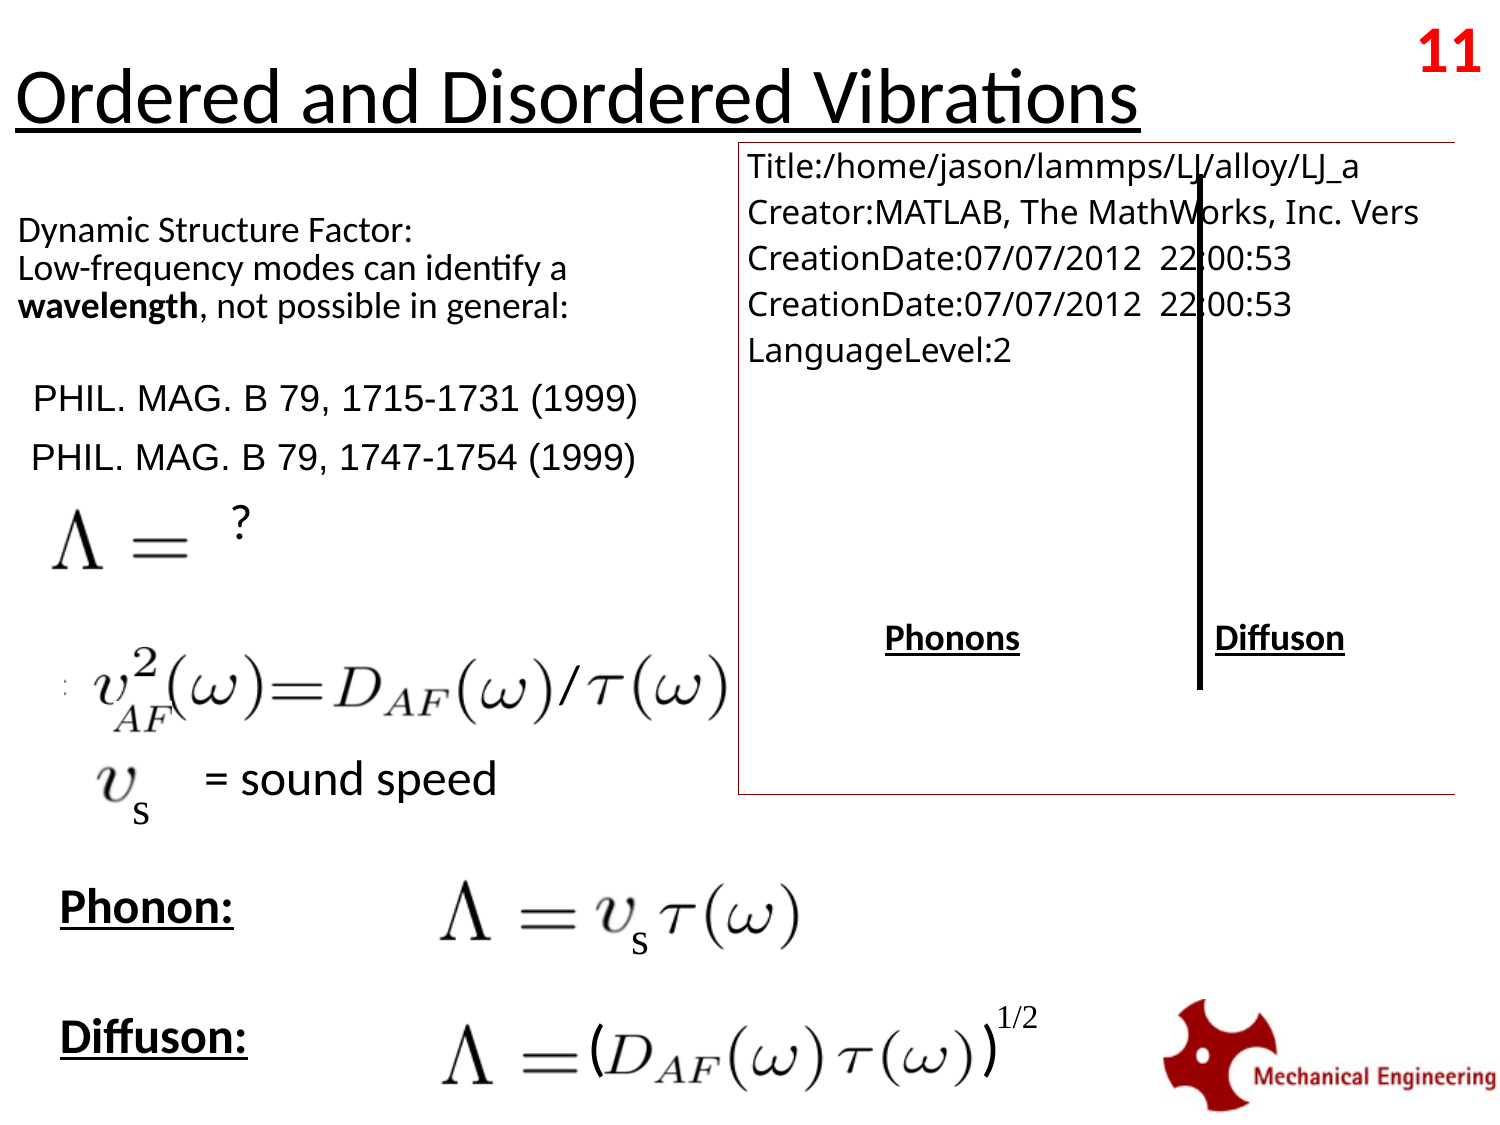

# Ordered and Disordered Vibrations
11
Dynamic Structure Factor:
Low-frequency modes can identify a wavelength, not possible in general:
PHIL. MAG. B 79, 1715-1731 (1999)
PHIL. MAG. B 79, 1747-1754 (1999)
?
Phonons
Diffuson
/
s
s
>
= sound speed
s
s
<
Phonon:
1/2
(
)
Diffuson: